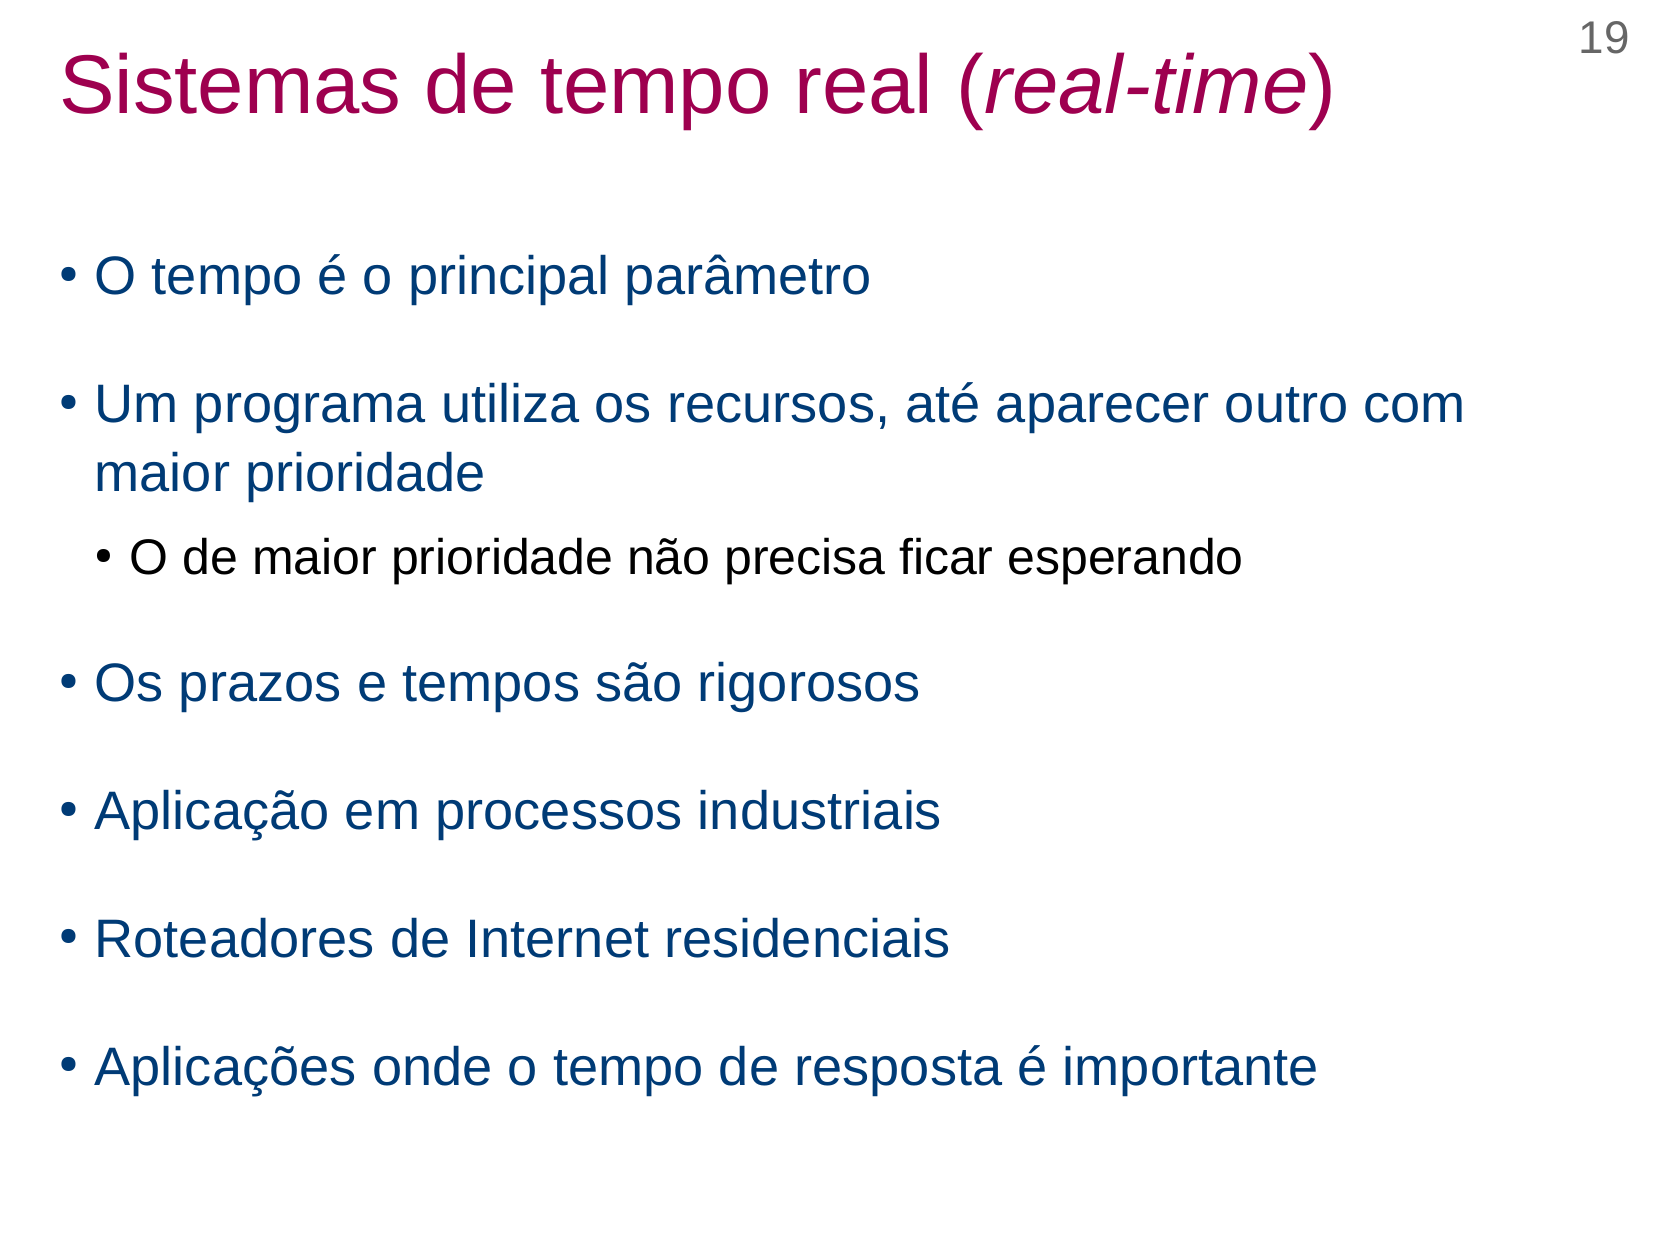

19
# Sistemas de tempo real (real-time)
O tempo é o principal parâmetro
Um programa utiliza os recursos, até aparecer outro com maior prioridade
O de maior prioridade não precisa ficar esperando
Os prazos e tempos são rigorosos
Aplicação em processos industriais
Roteadores de Internet residenciais
Aplicações onde o tempo de resposta é importante